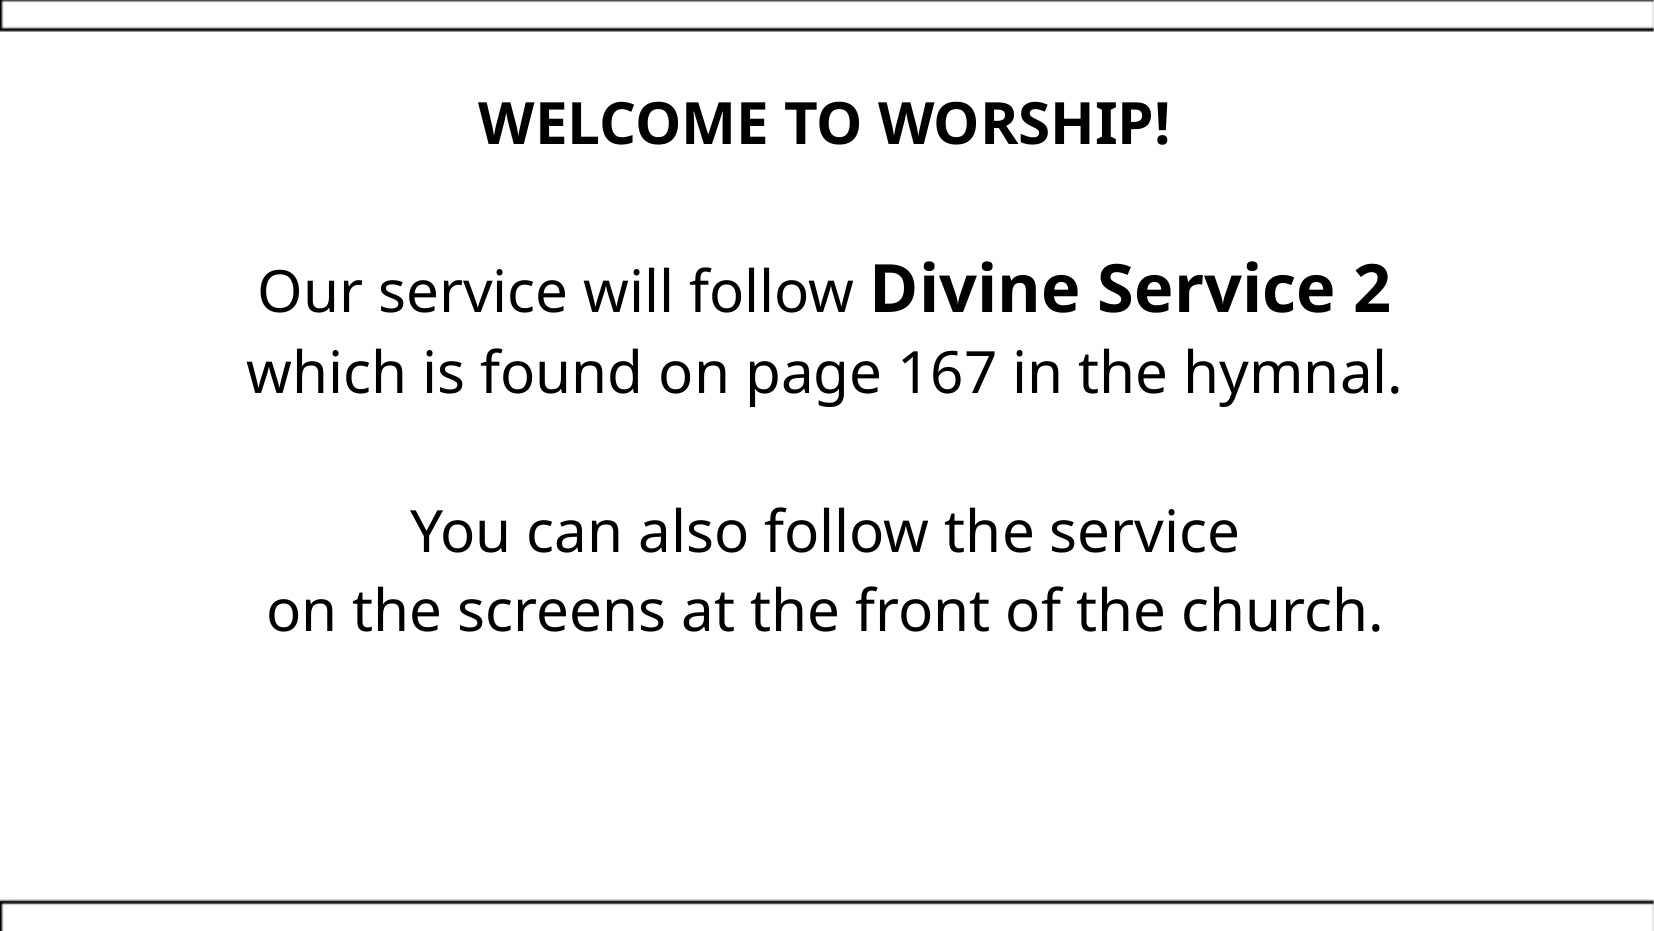

WELCOME TO WORSHIP!
Our service will follow Divine Service 2
which is found on page 167 in the hymnal.
You can also follow the service
on the screens at the front of the church.